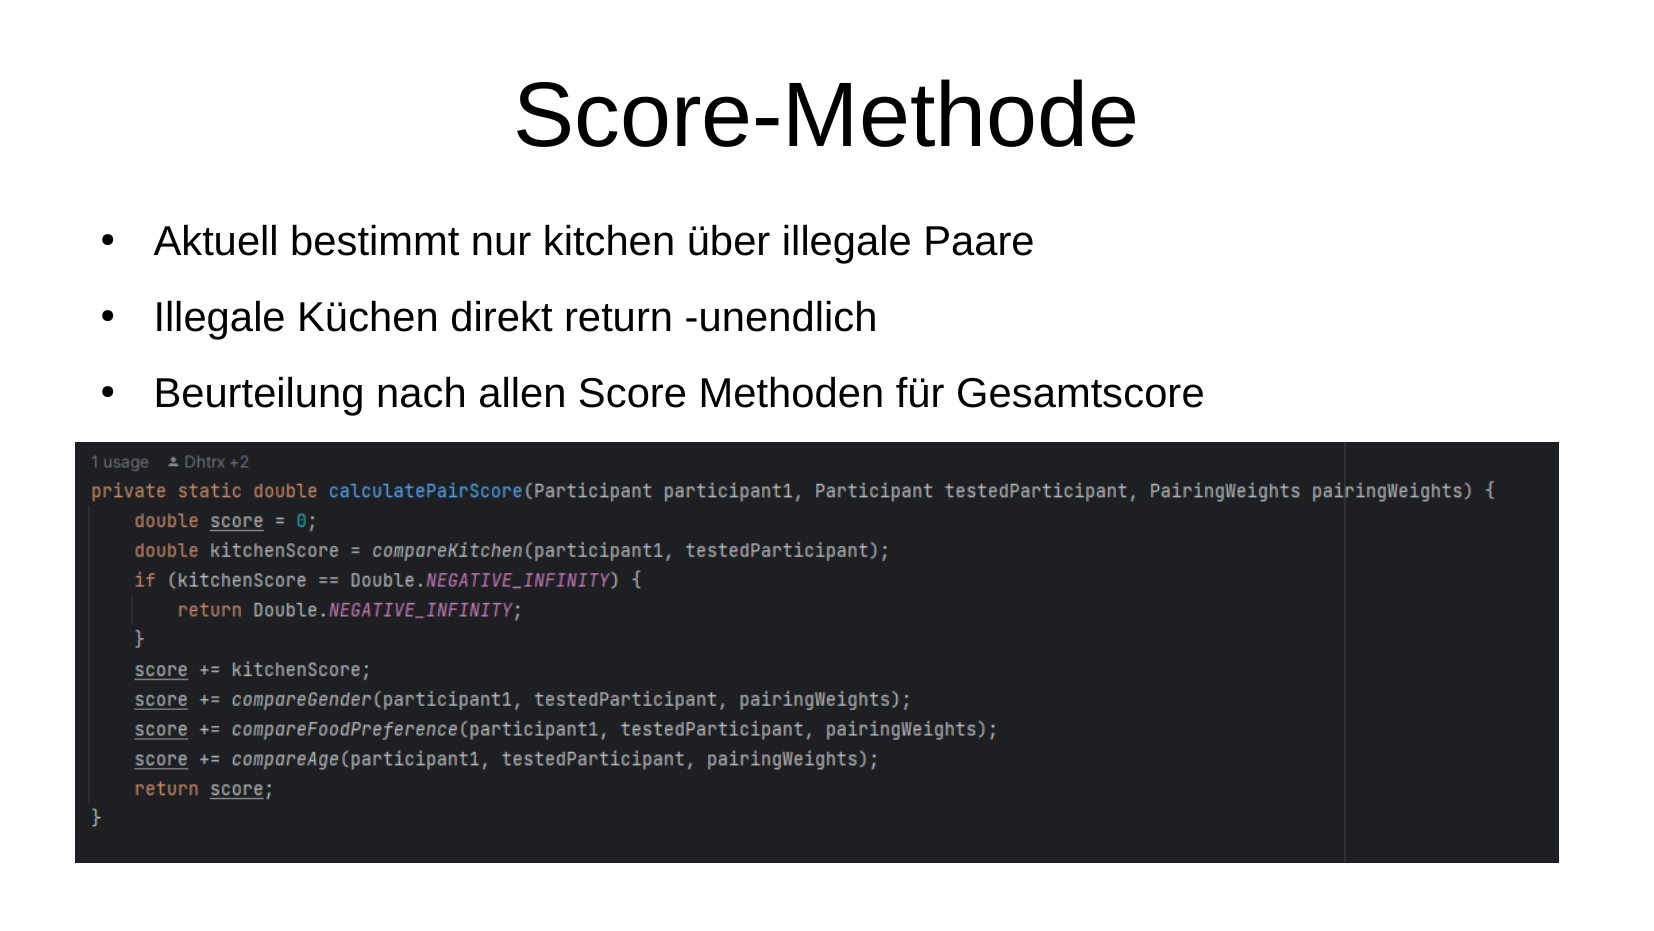

# Score-Methode
Aktuell bestimmt nur kitchen über illegale Paare
Illegale Küchen direkt return -unendlich
Beurteilung nach allen Score Methoden für Gesamtscore